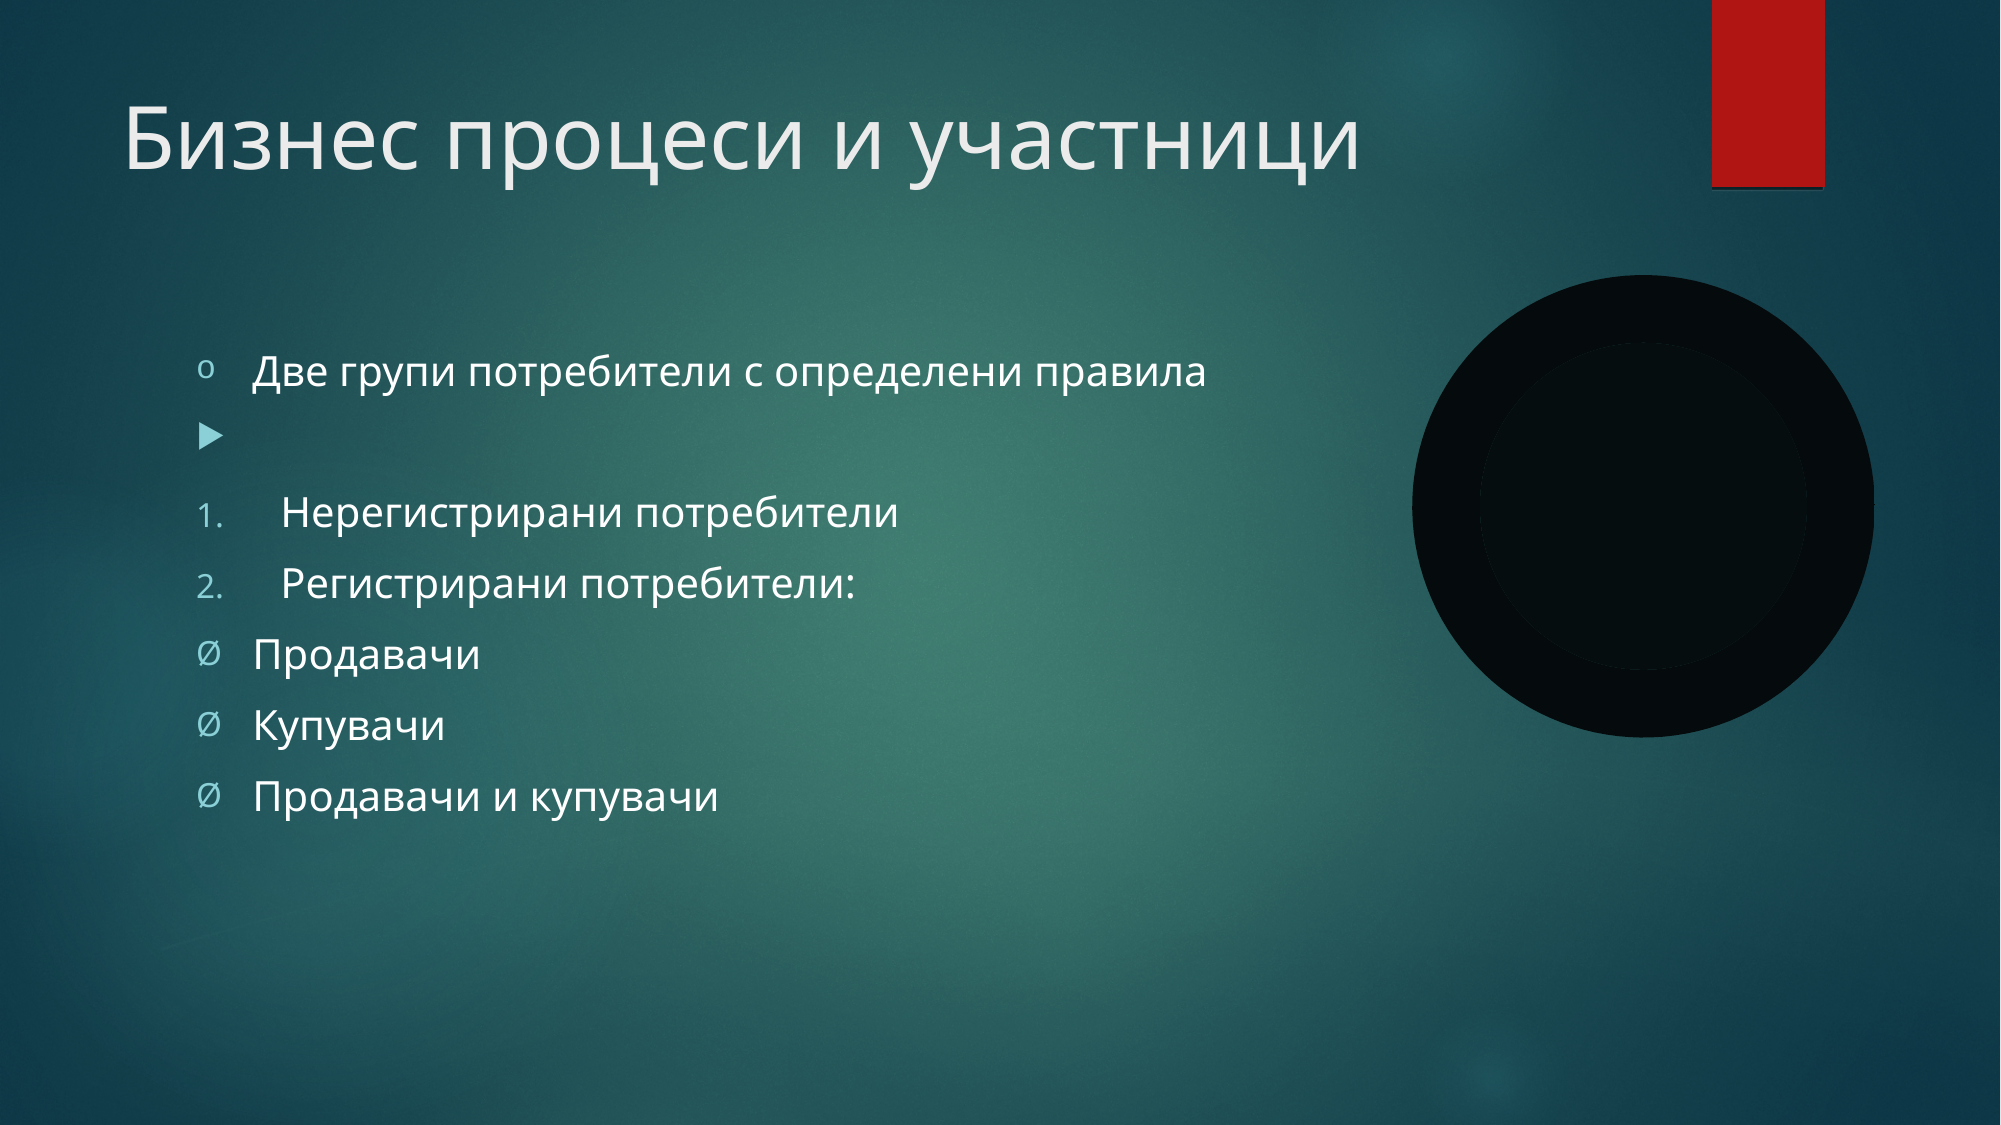

# Бизнес процеси и участници
Две групи потребители с определени правила
Нерегистрирани потребители
Регистрирани потребители:
Продавачи
Купувачи
Продавачи и купувачи